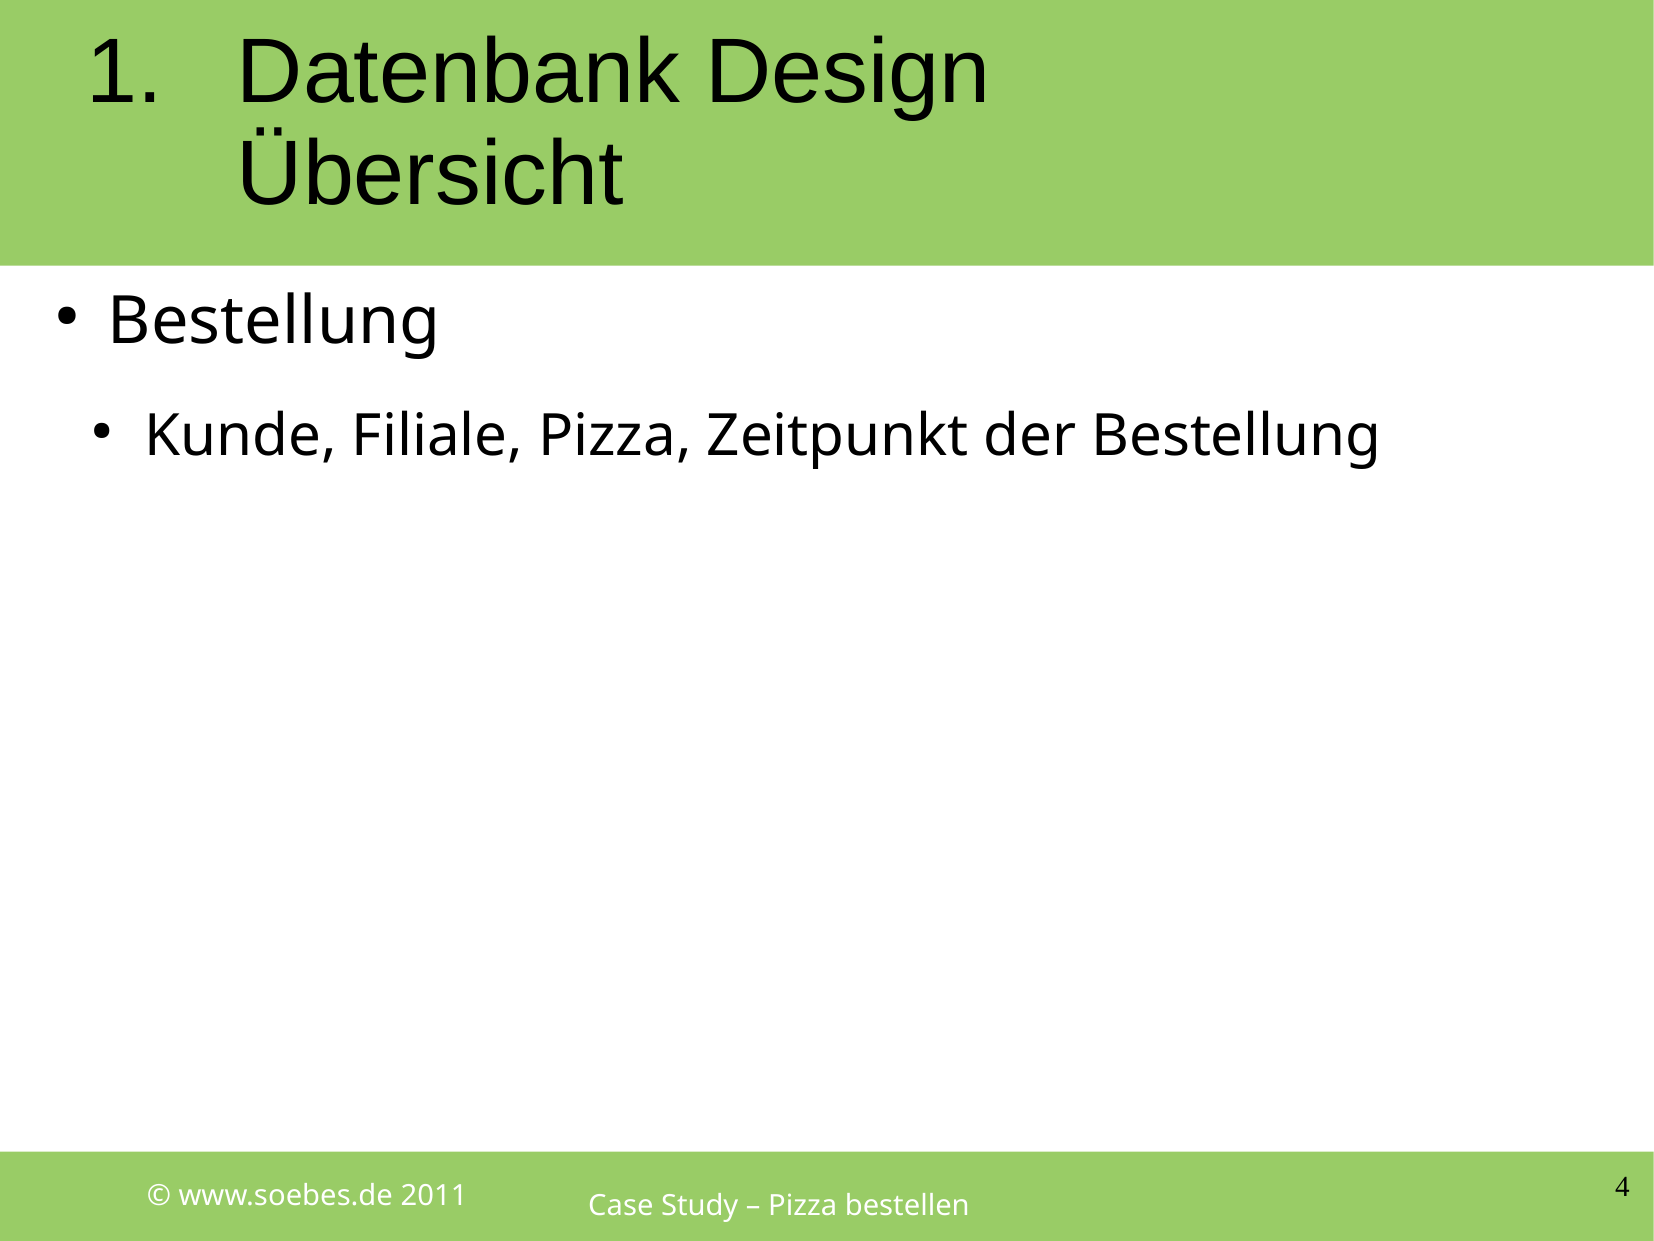

# 1.	Datenbank Design Übersicht
Bestellung
Kunde, Filiale, Pizza, Zeitpunkt der Bestellung
4